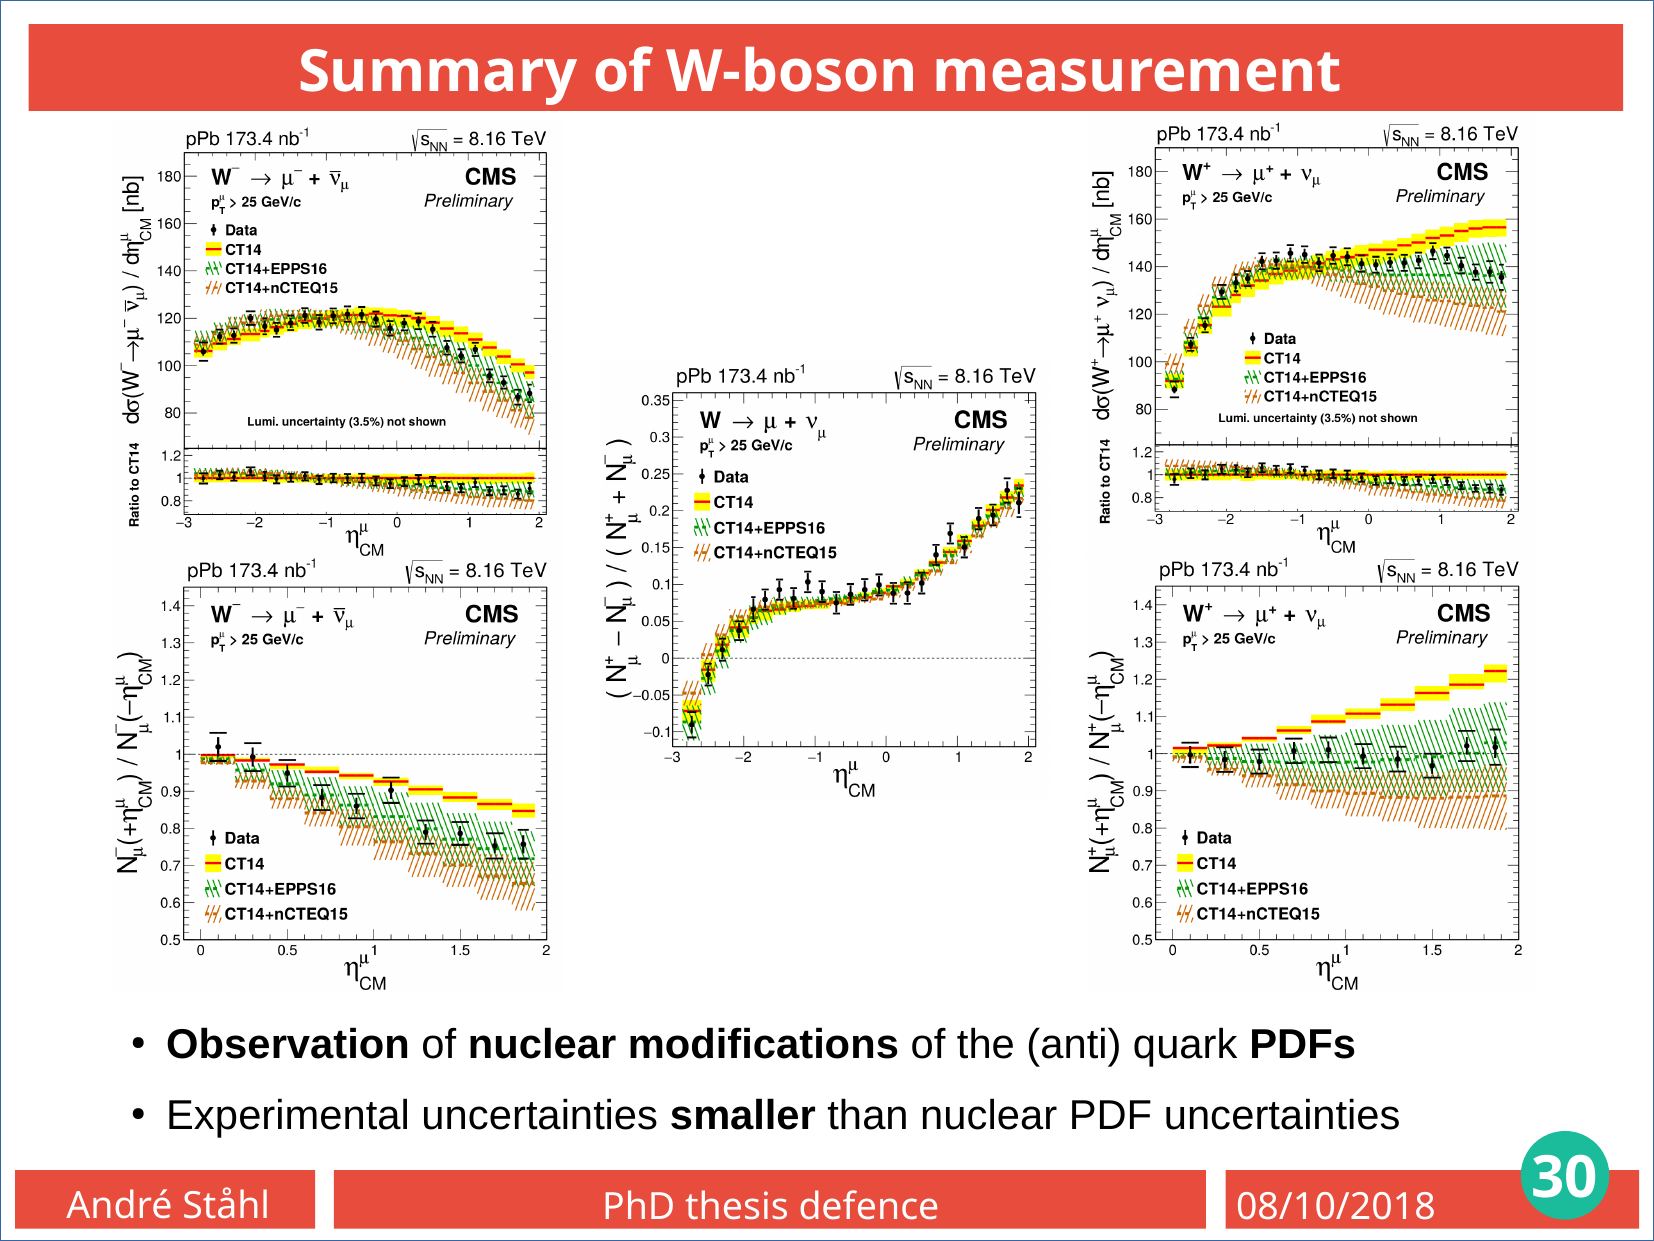

# Summary of W-boson measurement
Observation of nuclear modifications of the (anti) quark PDFs
Experimental uncertainties smaller than nuclear PDF uncertainties
30
08/10/2018